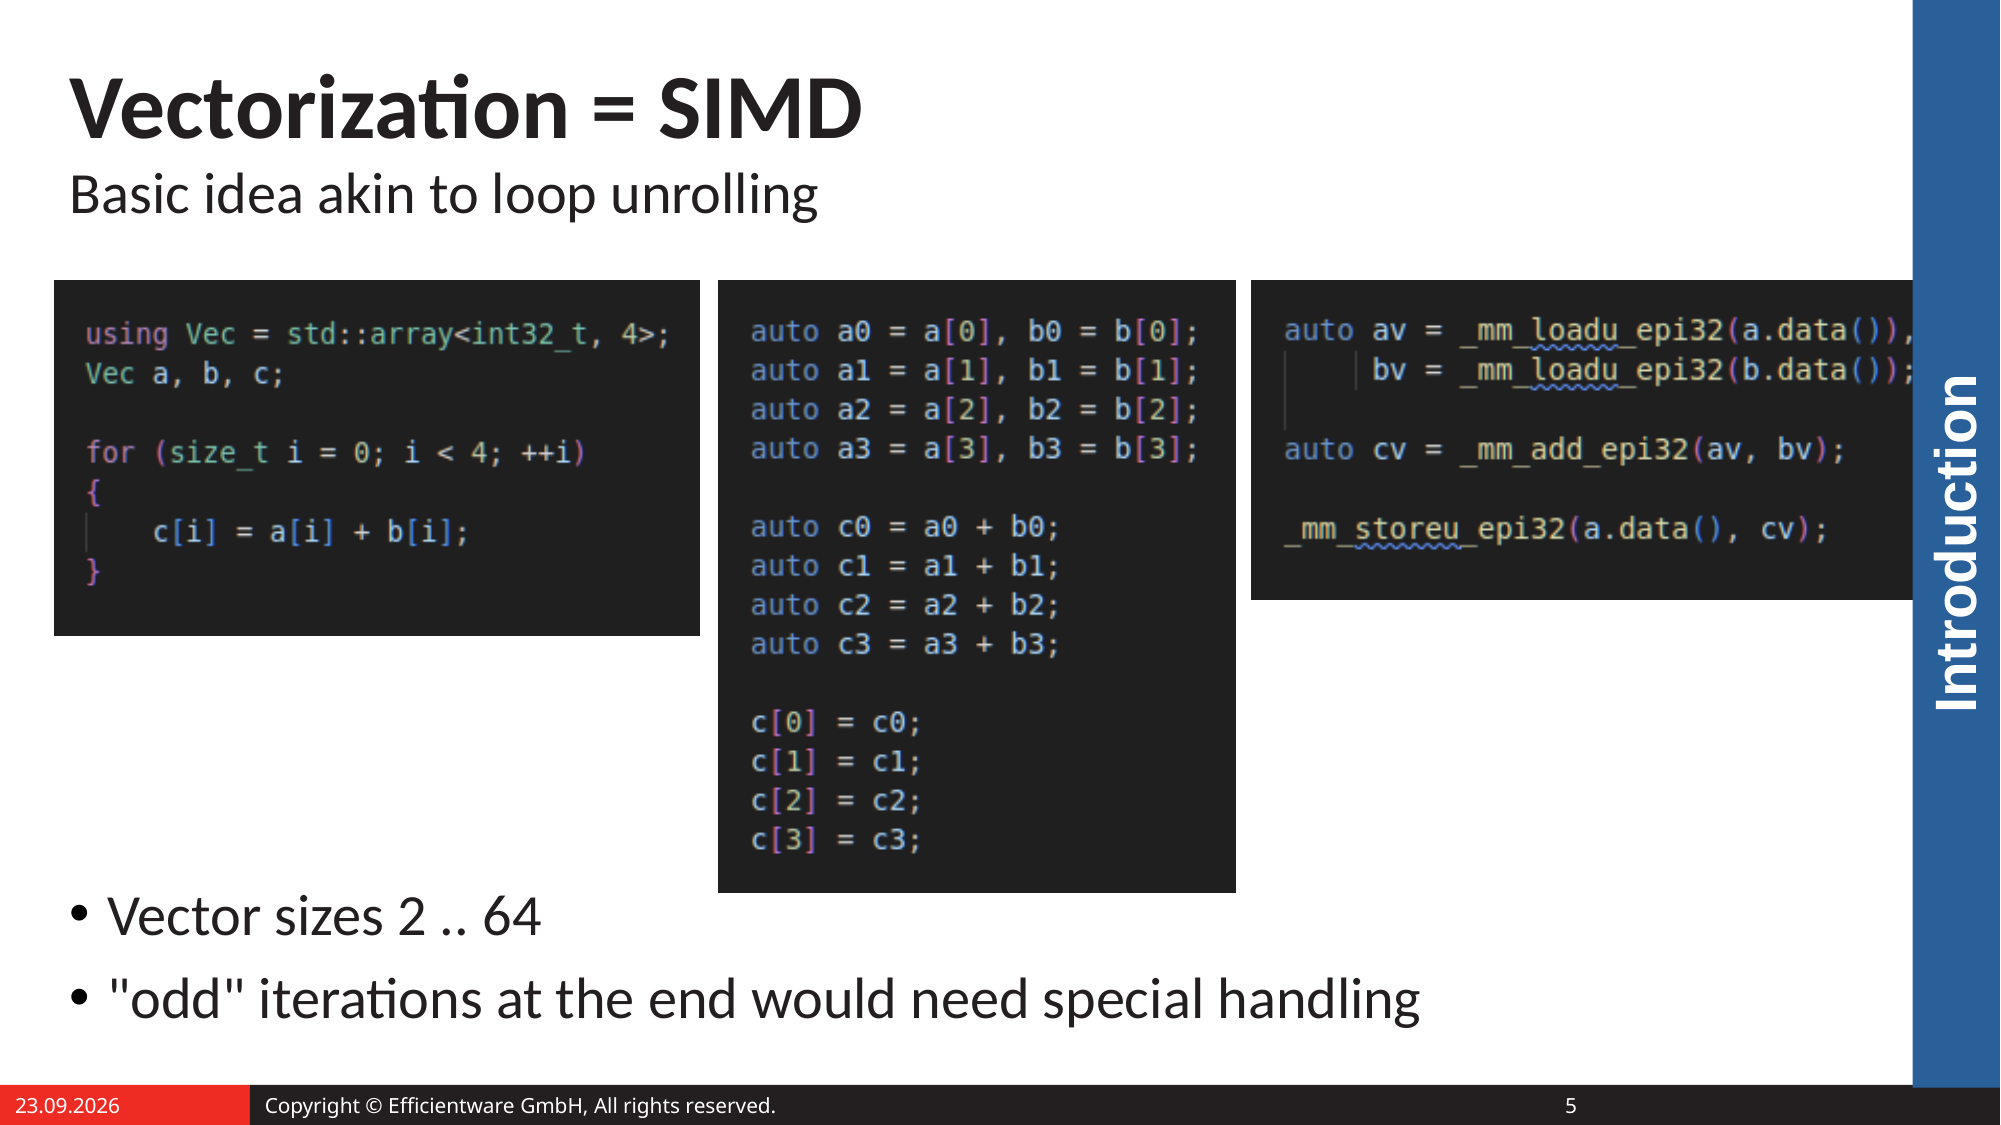

# Vectorization = SIMD
Basic idea akin to loop unrolling
Introduction
Vector sizes 2 .. 64
"odd" iterations at the end would need special handling
Copyright © Efficientware GmbH, All rights reserved.